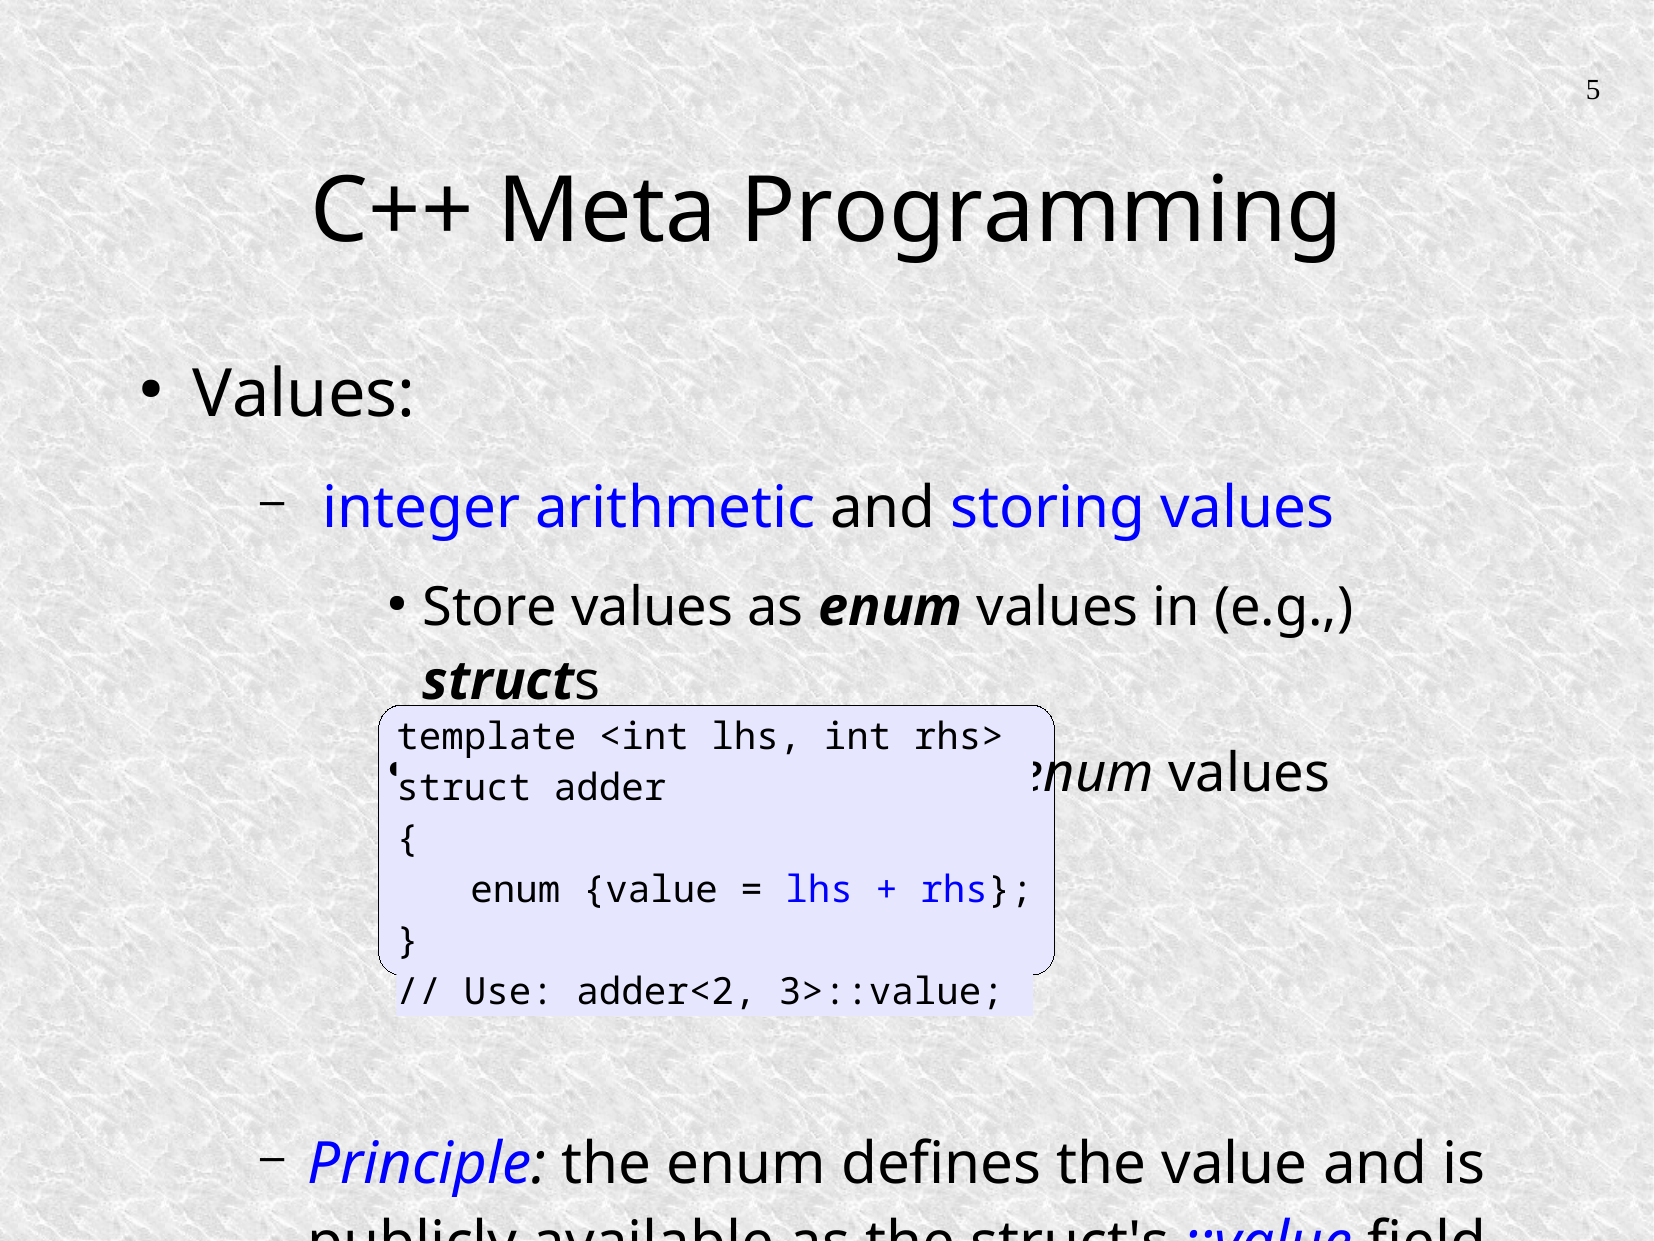

5
# C++ Meta Programming
Values:
 integer arithmetic and storing values
Store values as enum values in (e.g.,) structs
Perform operations on enum values
Principle: the enum defines the value and is publicly available as the struct's ::value field.
(note: enums may be anonymous)
template <int lhs, int rhs>
struct adder
{
	enum {value = lhs + rhs};
}
// Use: adder<2, 3>::value;